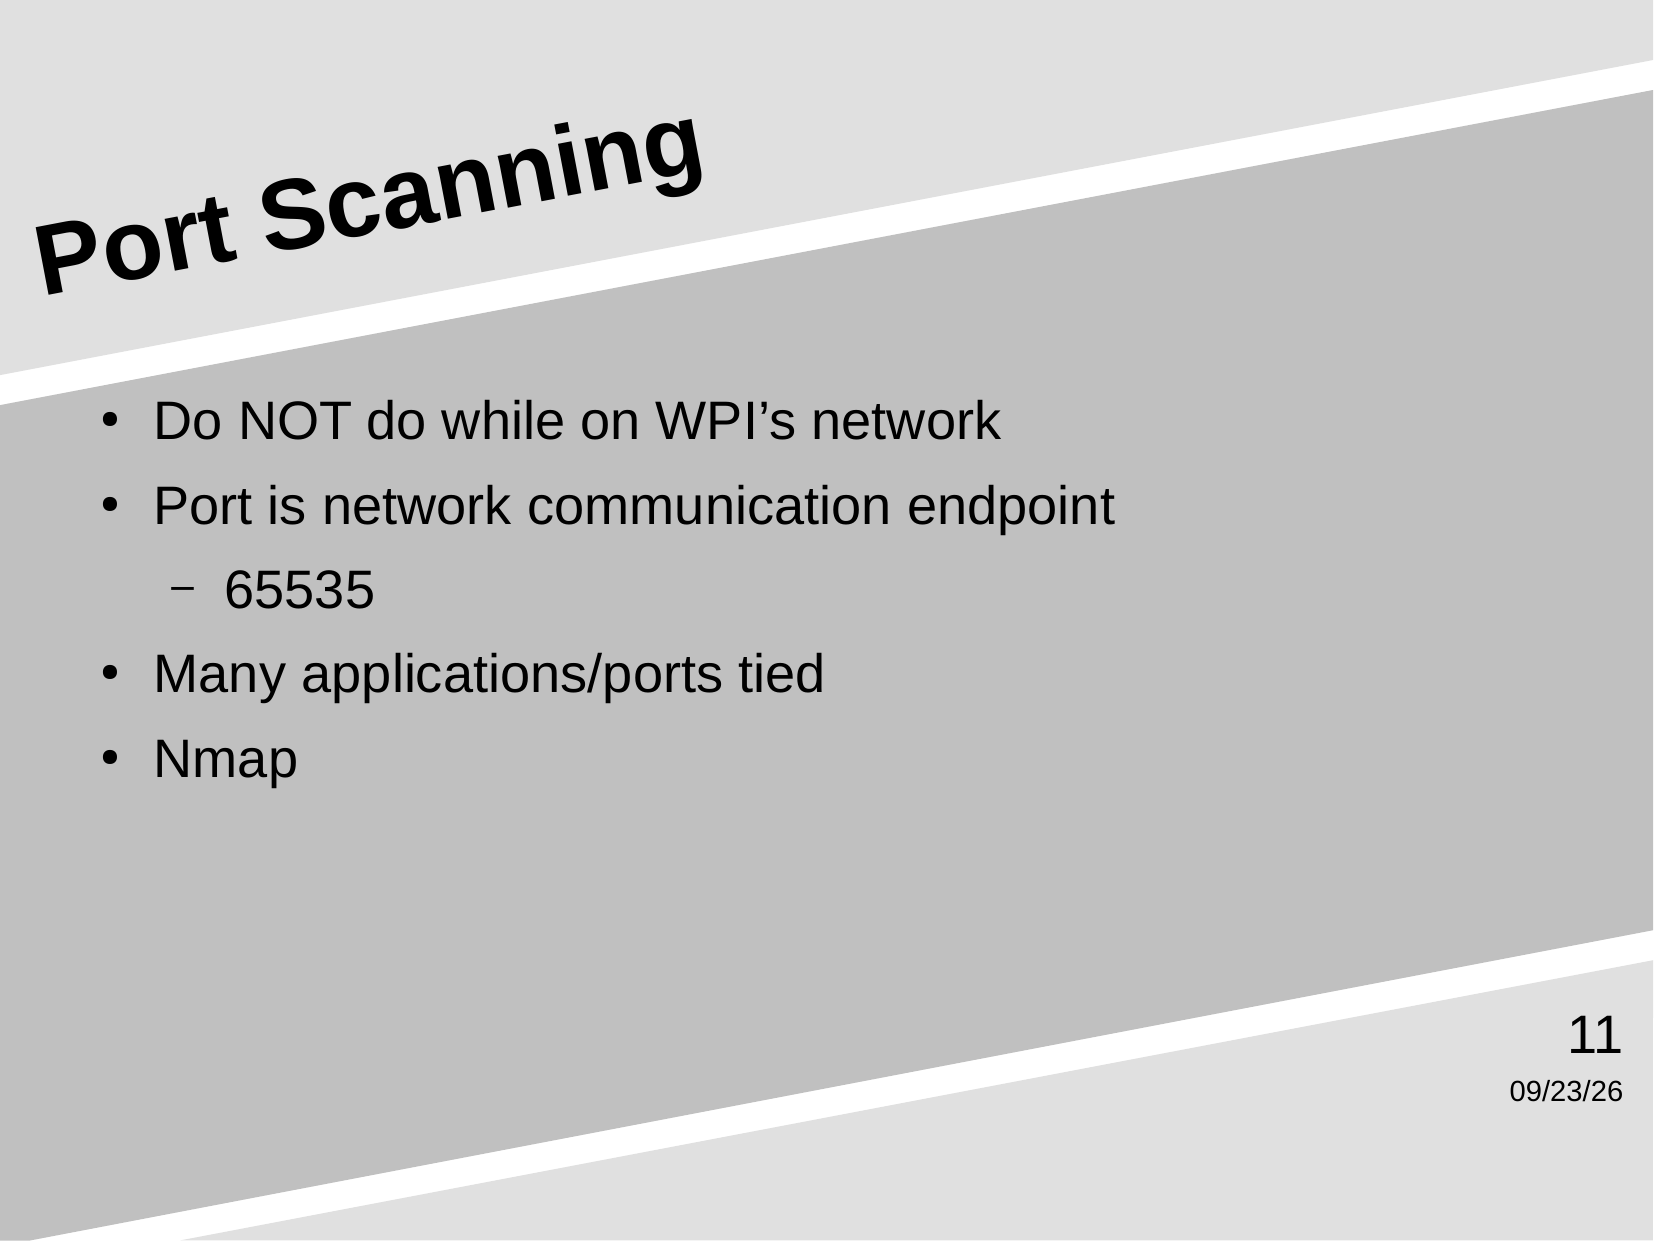

# Port Scanning
Do NOT do while on WPI’s network
Port is network communication endpoint
65535
Many applications/ports tied
Nmap
11